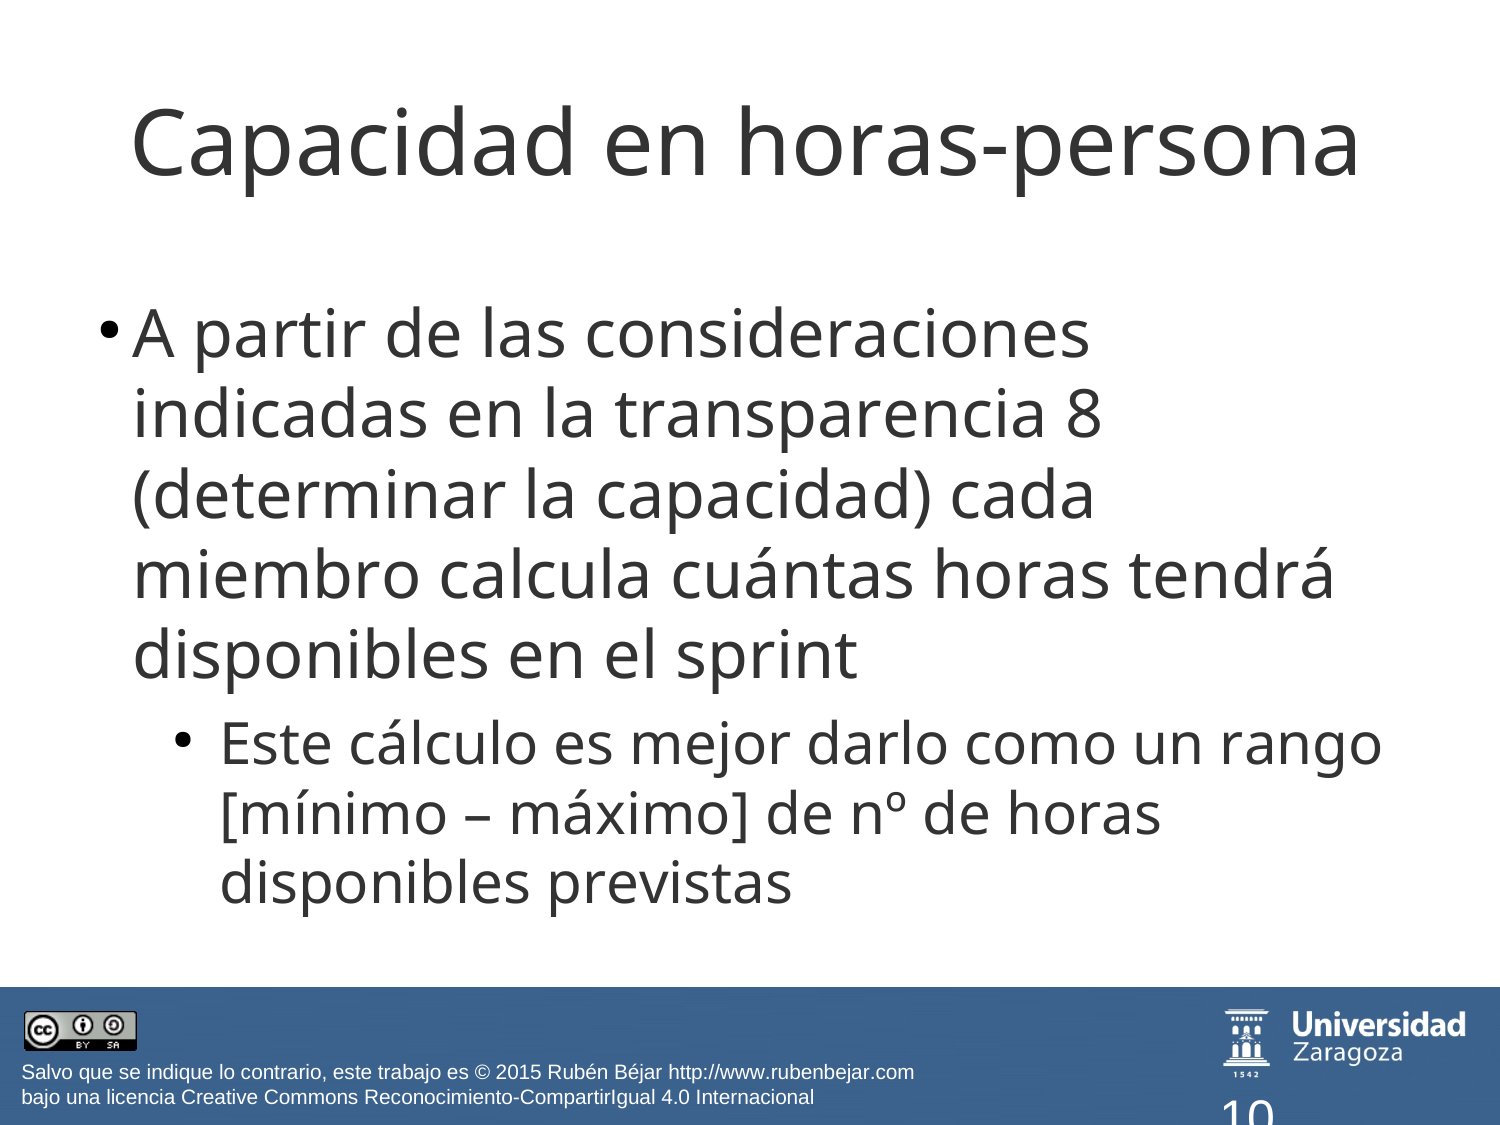

# Capacidad en horas-persona
A partir de las consideraciones indicadas en la transparencia 8 (determinar la capacidad) cada miembro calcula cuántas horas tendrá disponibles en el sprint
Este cálculo es mejor darlo como un rango [mínimo – máximo] de nº de horas disponibles previstas